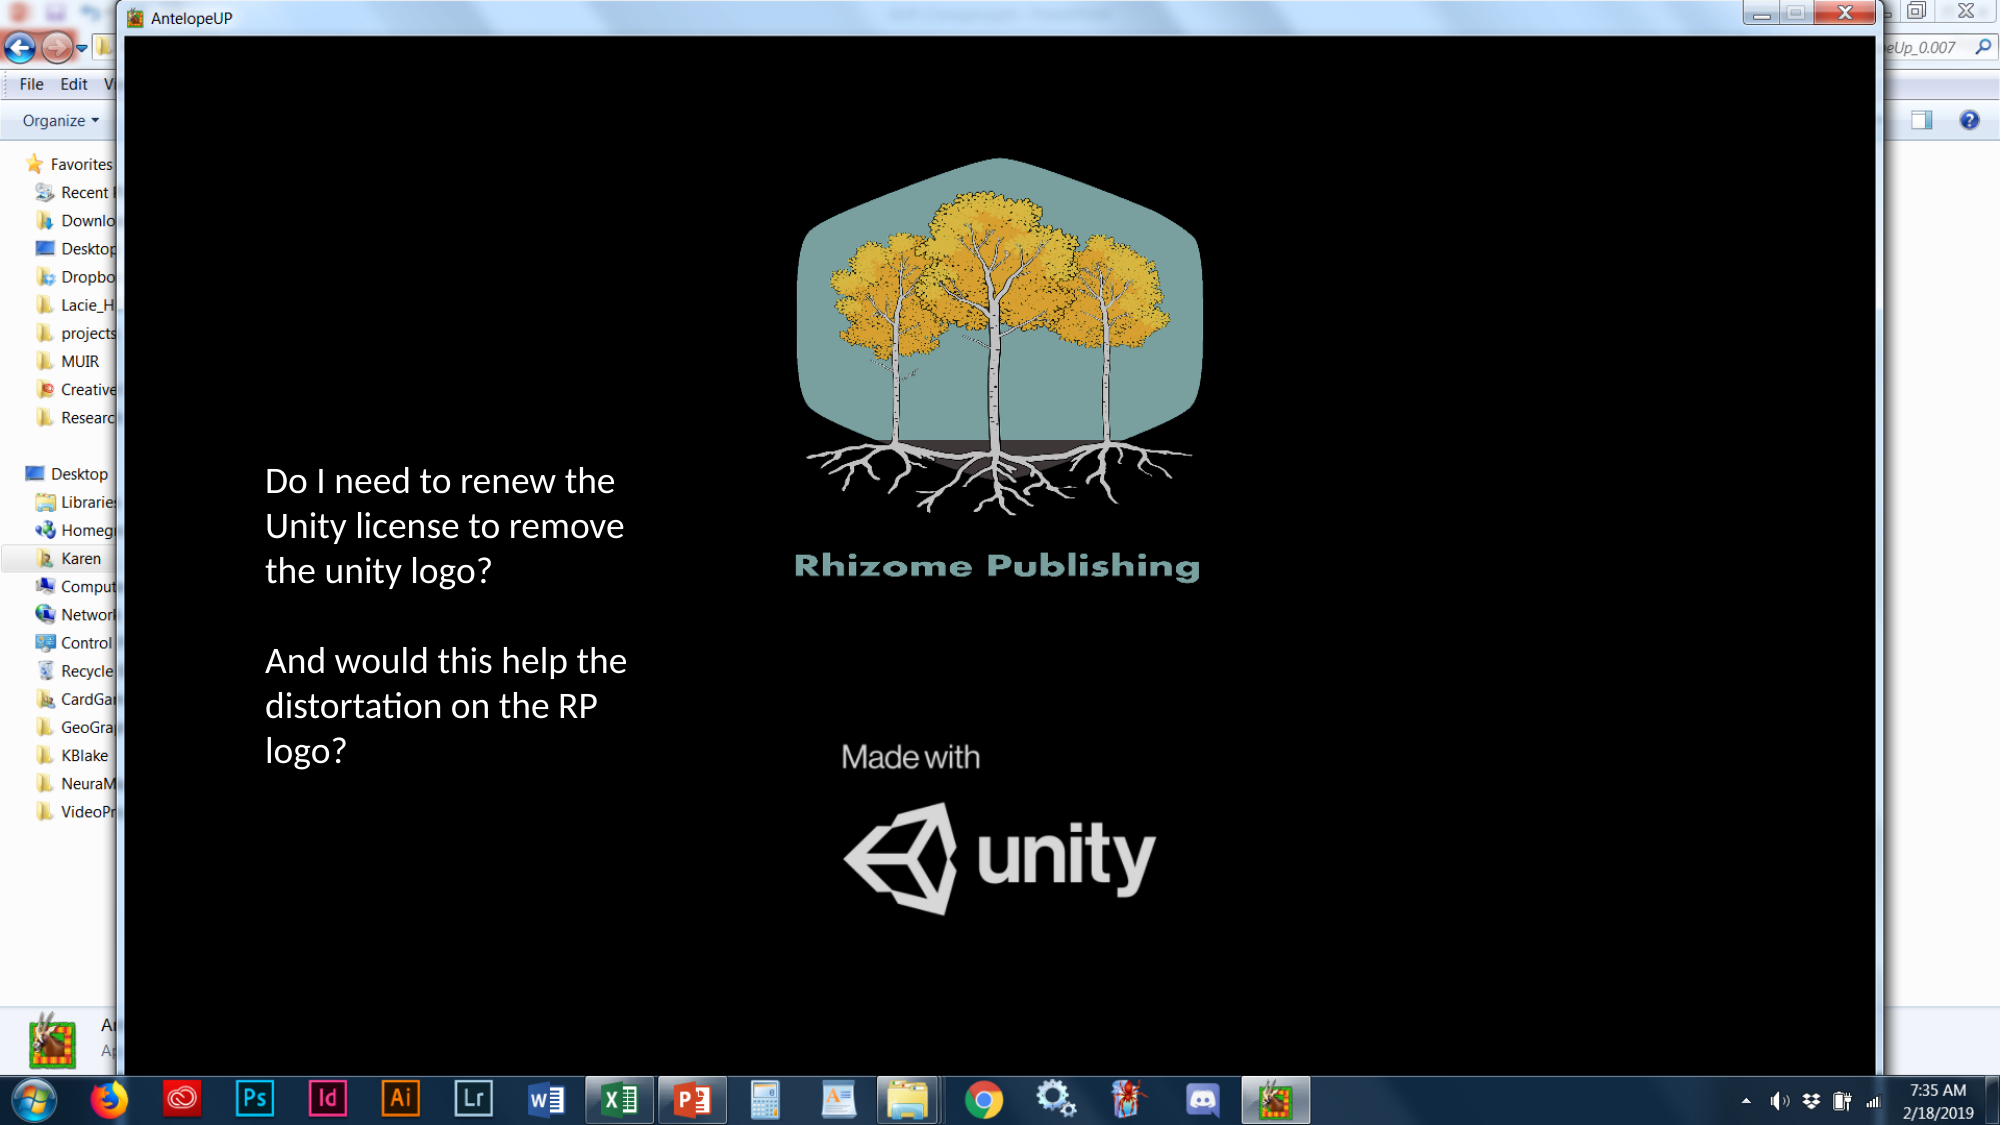

Do I need to renew the Unity license to remove the unity logo?
And would this help the distortation on the RP logo?